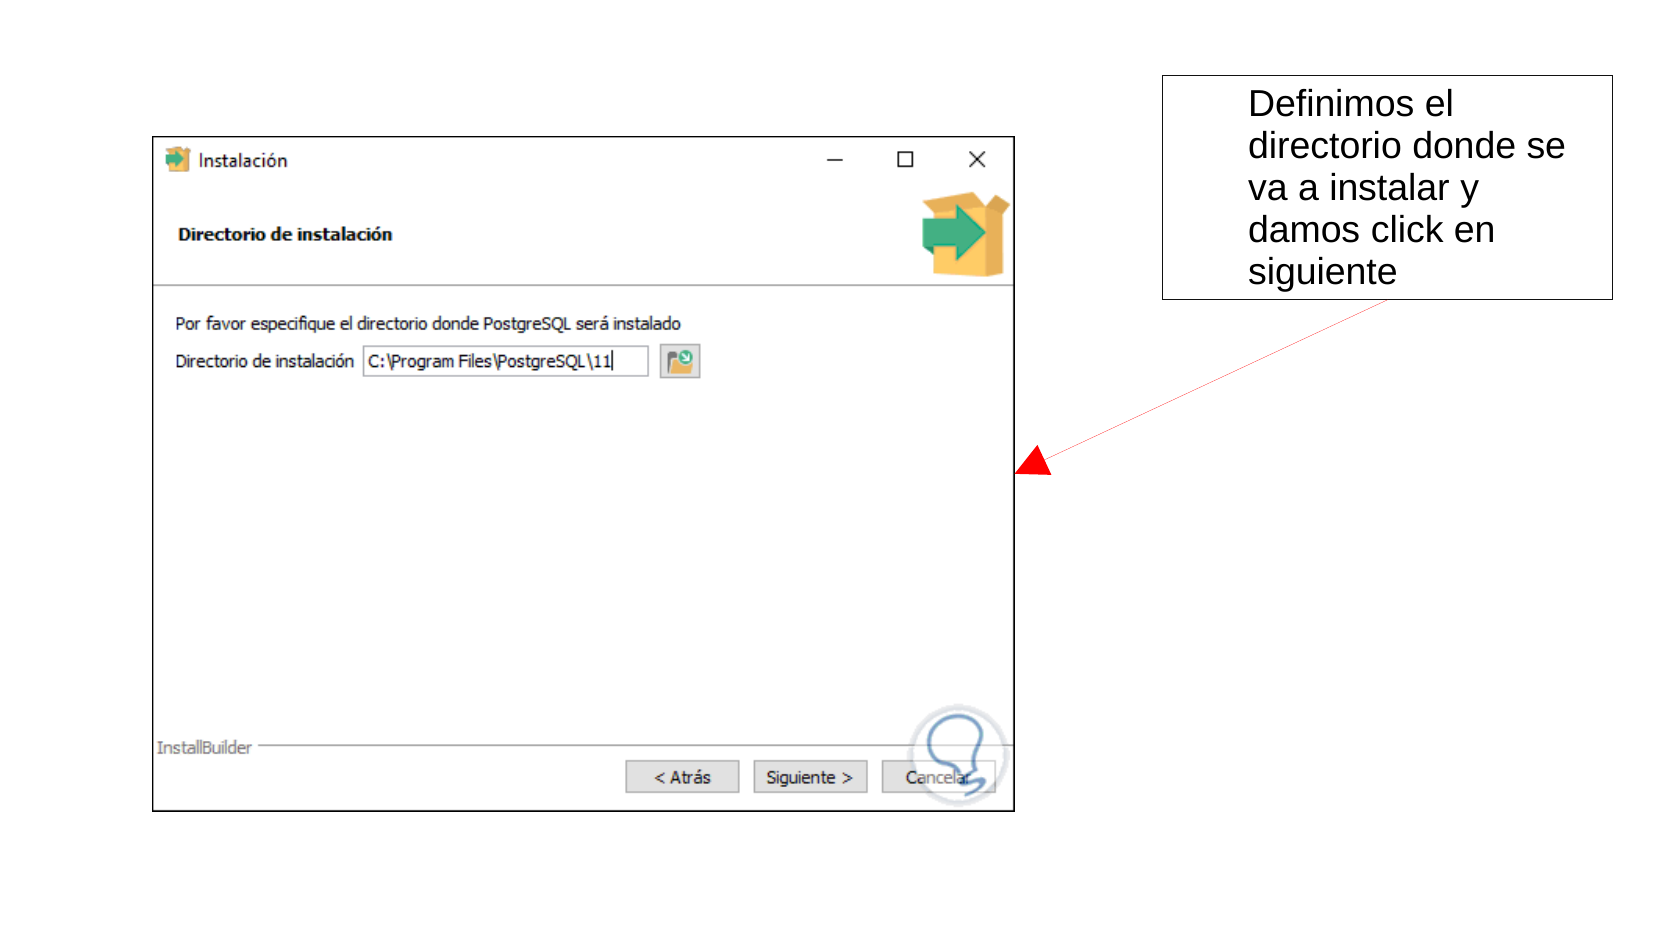

Definimos el directorio donde se va a instalar y damos click en siguiente